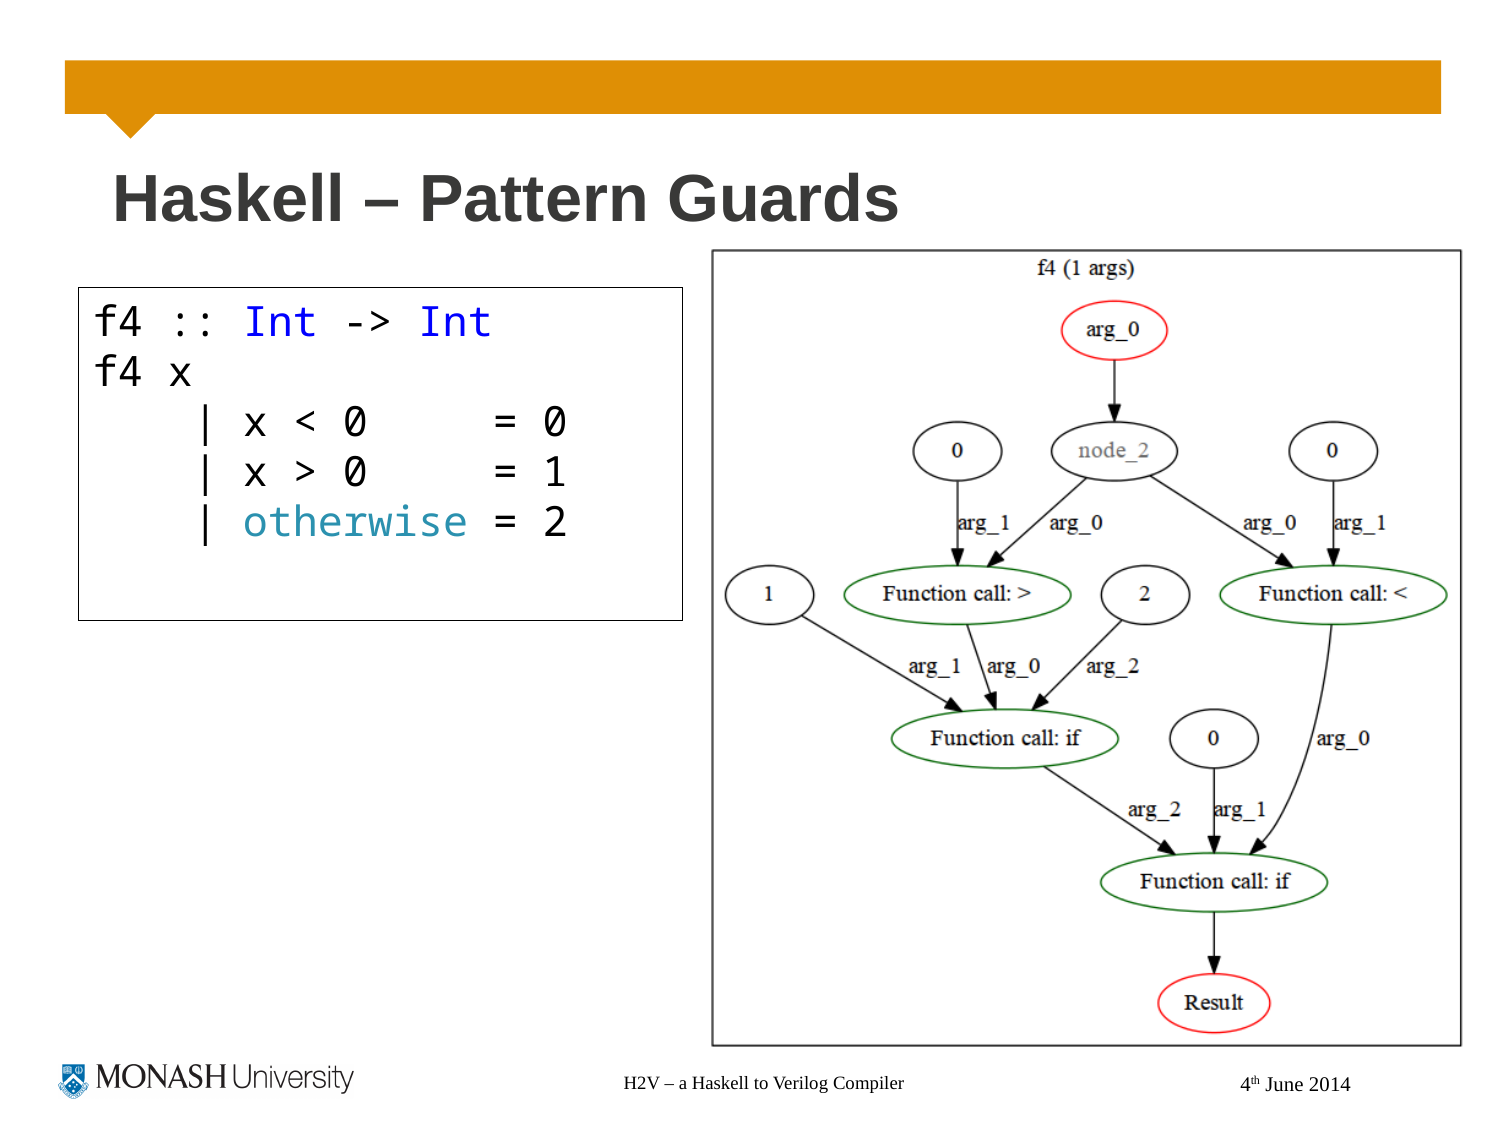

# Haskell – Pattern Guards
f4 :: Int -> Int
f4 x
 | x < 0 = 0
 | x > 0 = 1
 | otherwise = 2